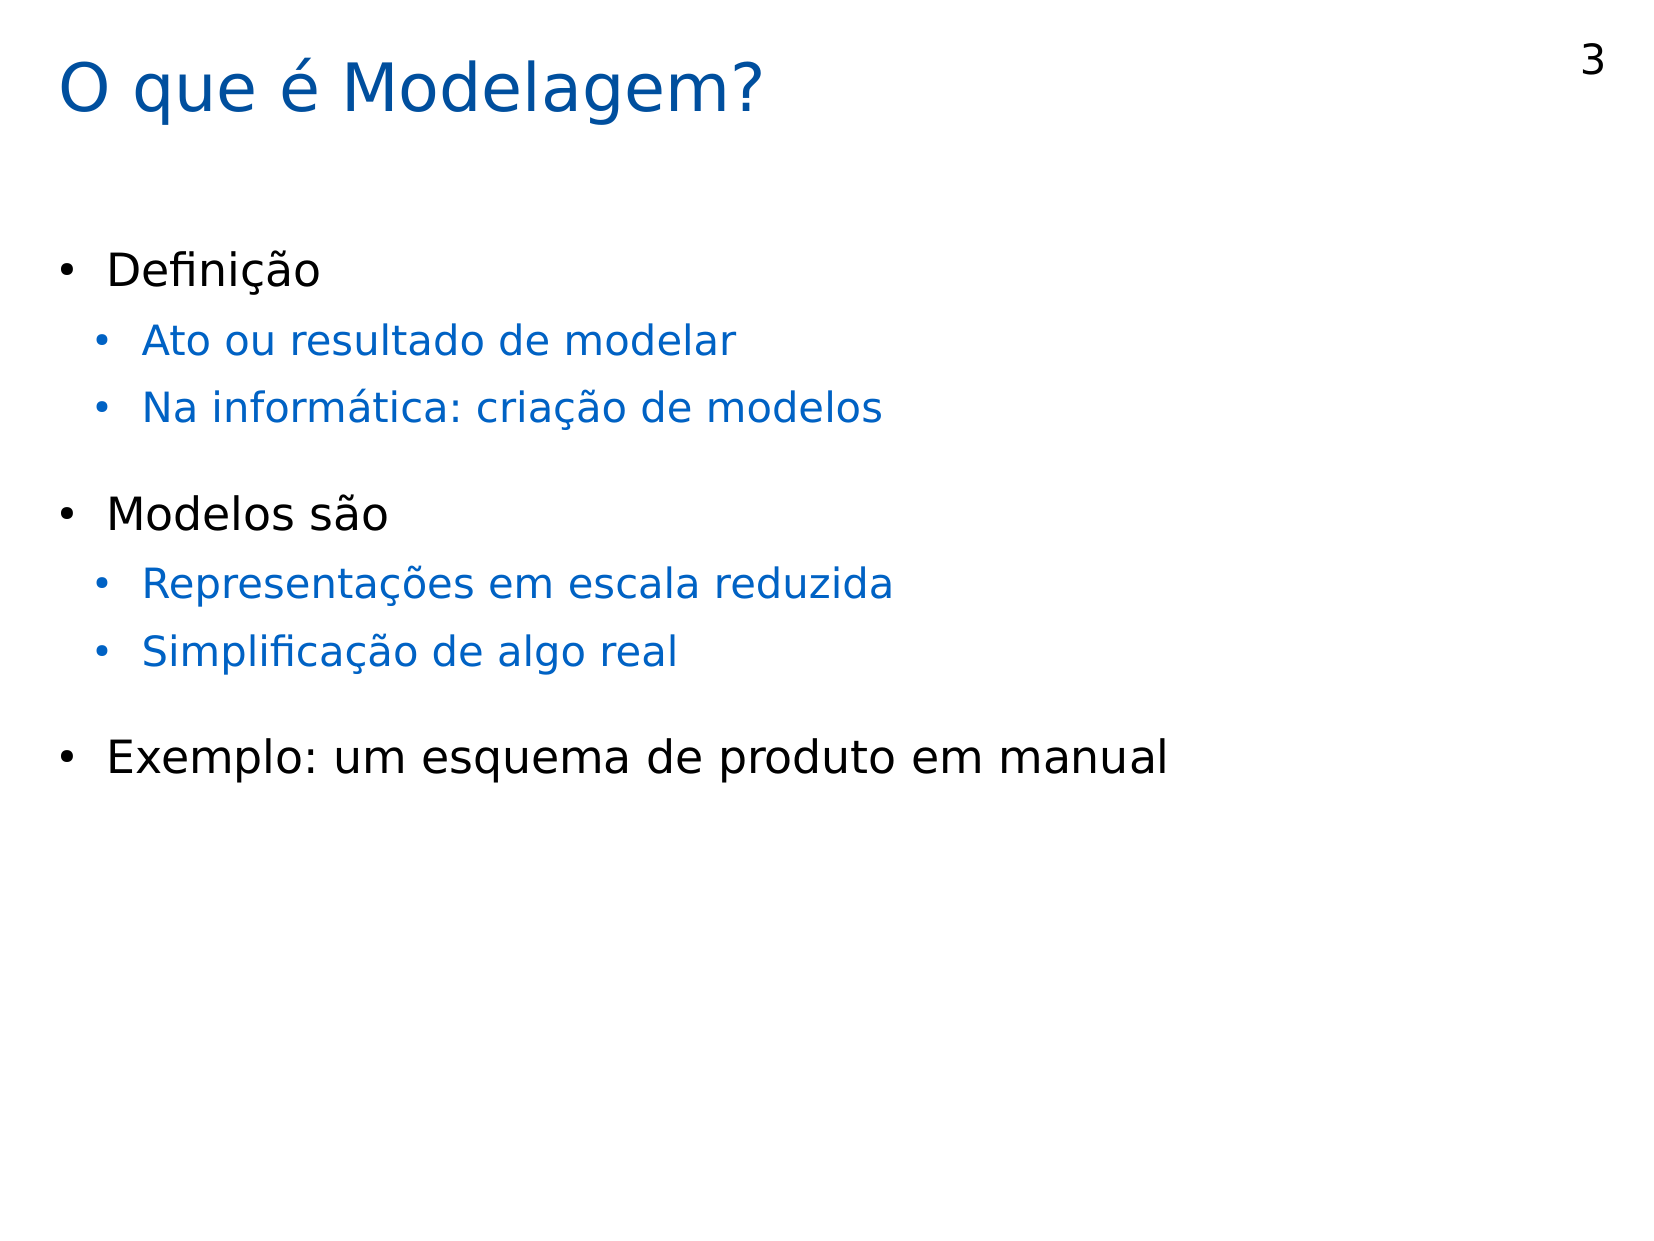

# O que é Modelagem?
3
Definição
Ato ou resultado de modelar
Na informática: criação de modelos
Modelos são
Representações em escala reduzida
Simplificação de algo real
Exemplo: um esquema de produto em manual